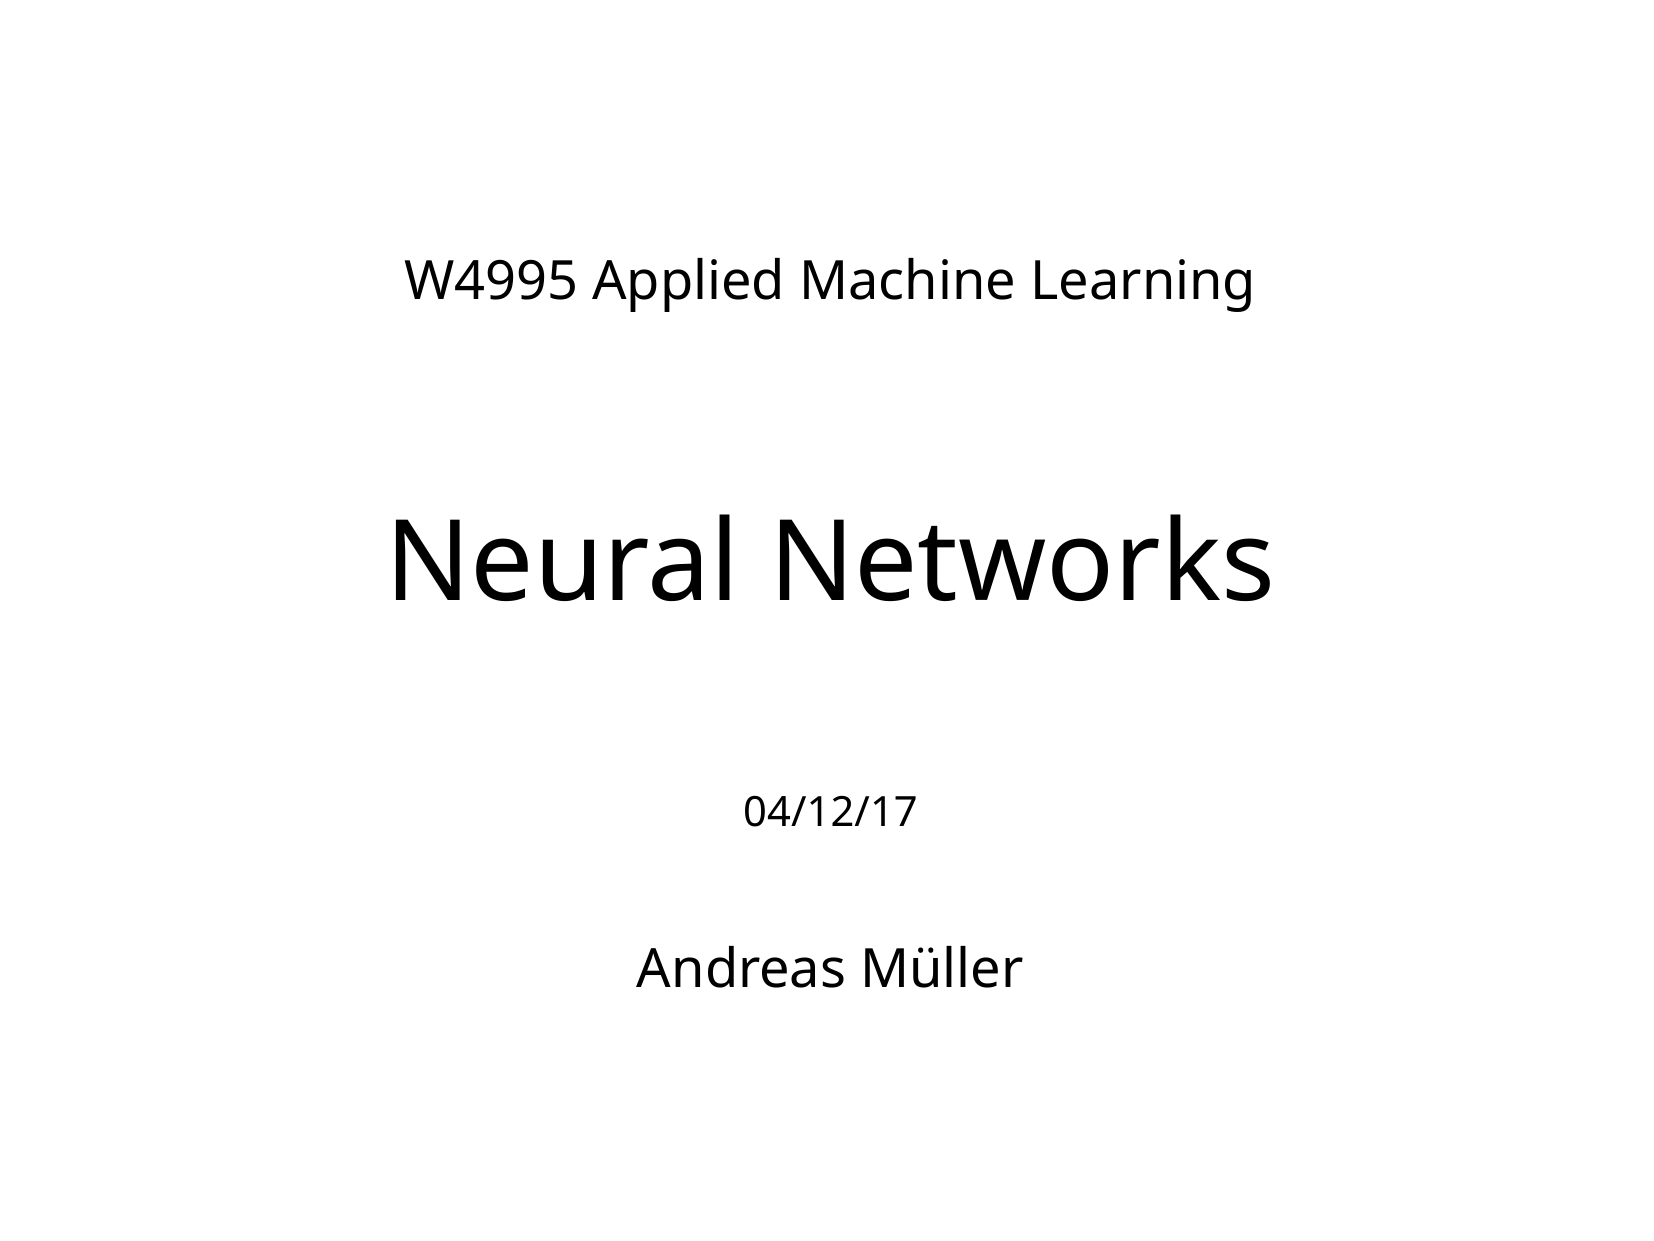

W4995 Applied Machine Learning
Neural Networks
04/12/17
Andreas Müller